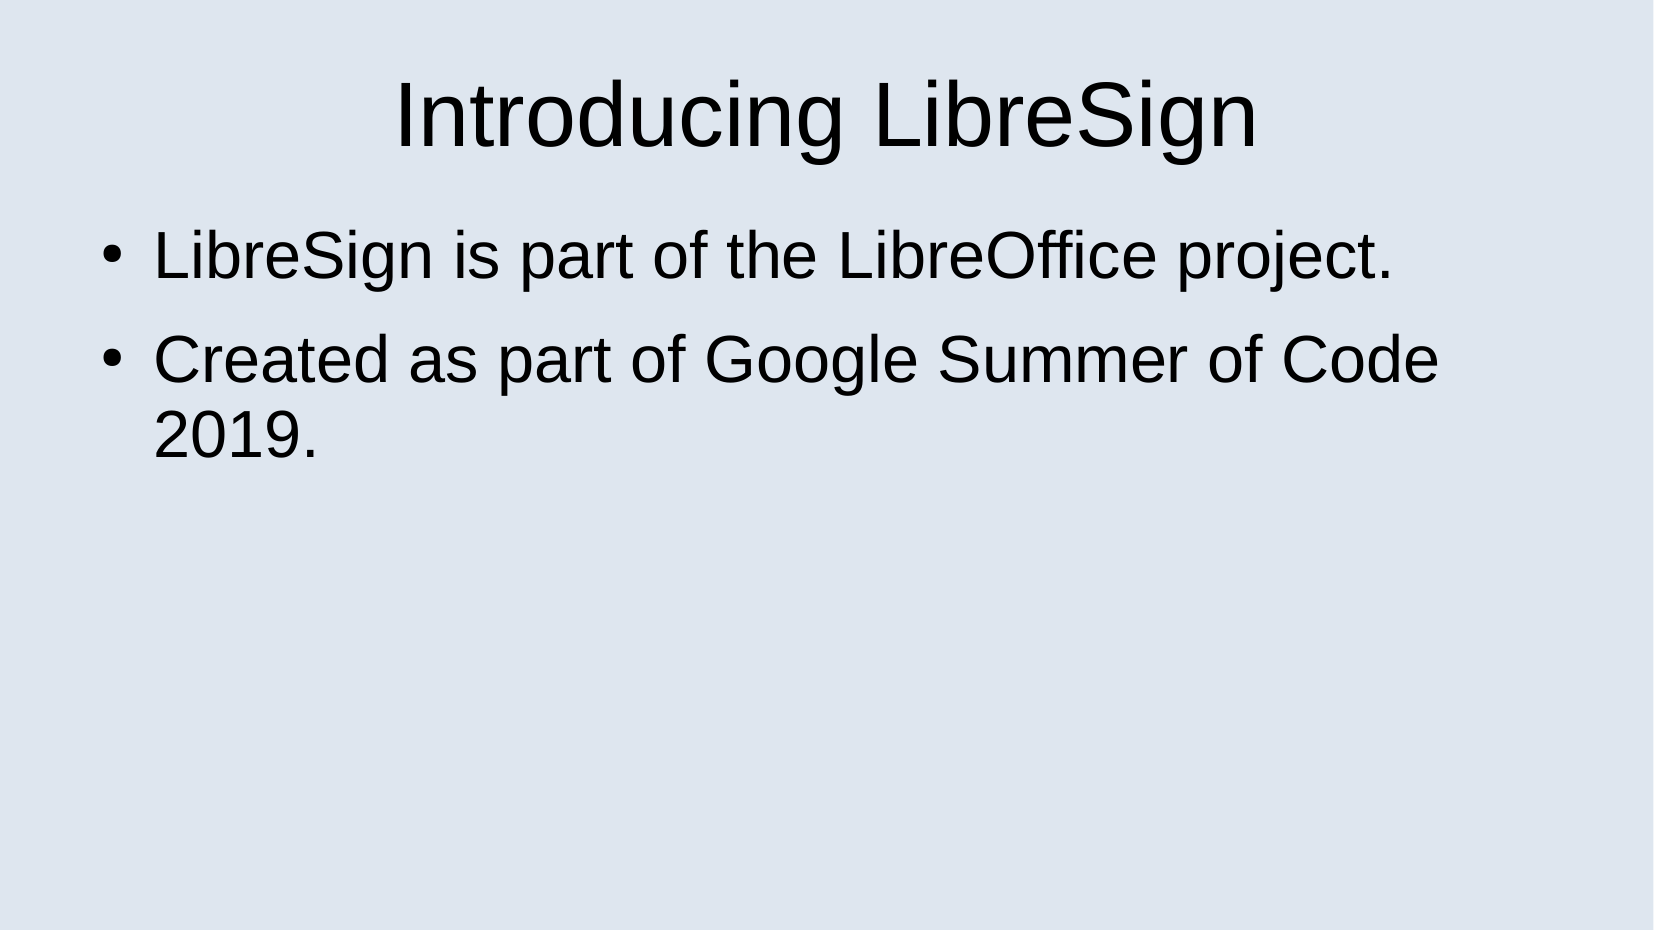

# Introducing LibreSign
LibreSign is part of the LibreOffice project.
Created as part of Google Summer of Code 2019.